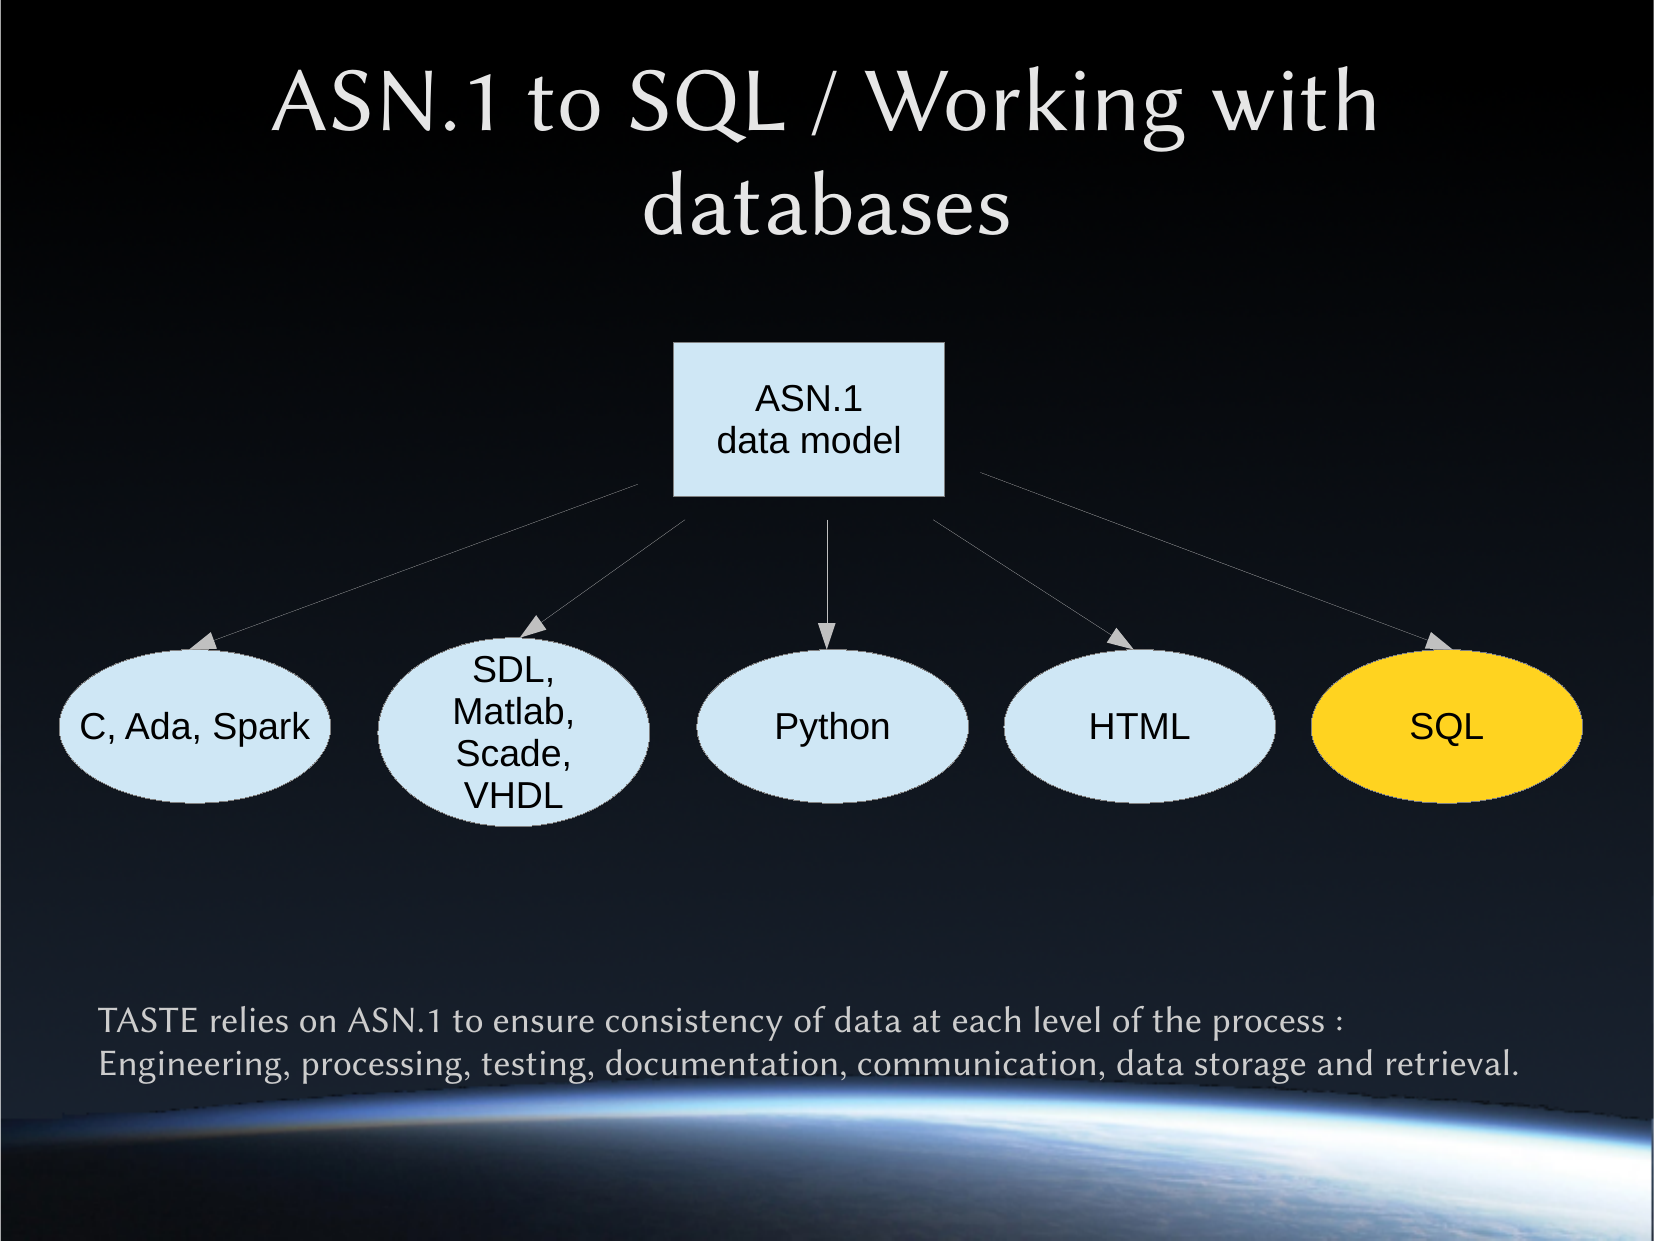

# ASN.1 to SQL / Working with databases
ASN.1
data model
SDL,
Matlab,
Scade,
VHDL
C, Ada, Spark
Python
HTML
SQL
TASTE relies on ASN.1 to ensure consistency of data at each level of the process :
Engineering, processing, testing, documentation, communication, data storage and retrieval.